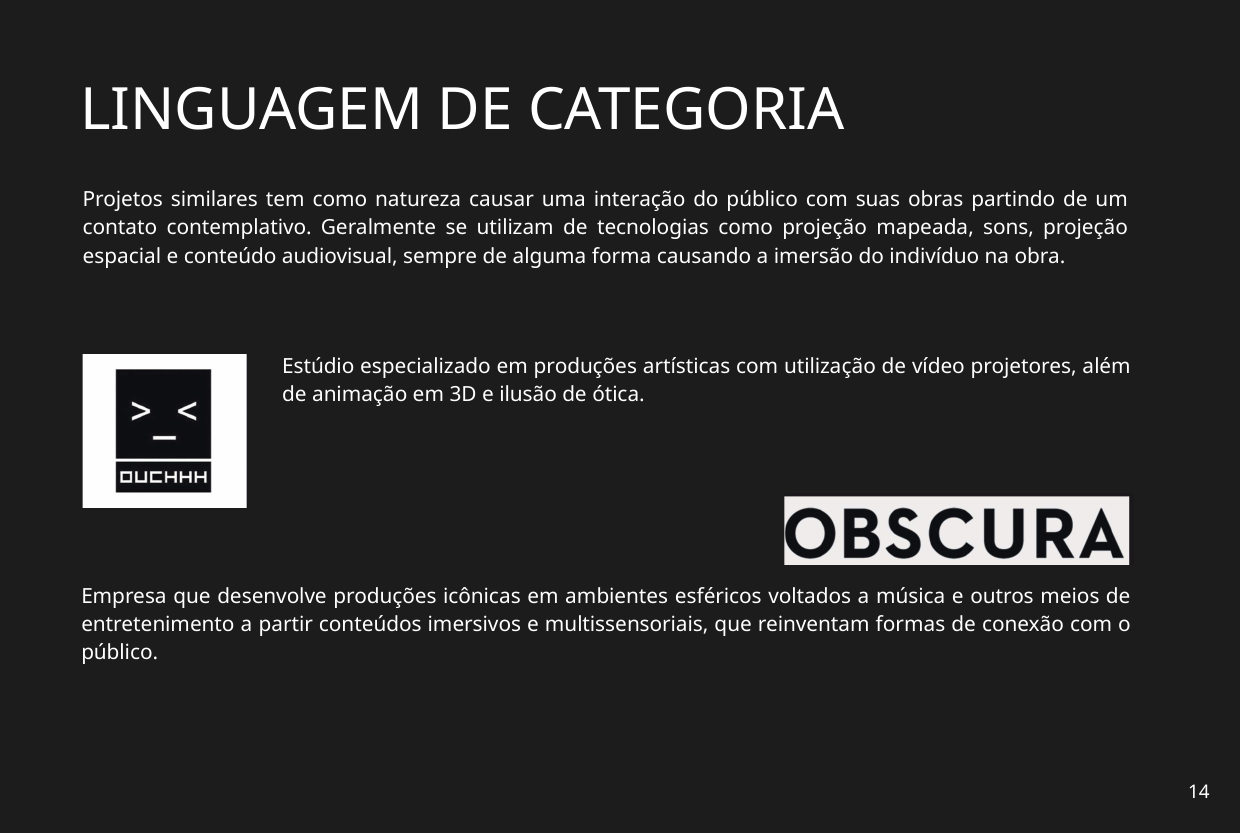

# LINGUAGEM DE CATEGORIA
Projetos similares tem como natureza causar uma interação do público com suas obras partindo de um contato contemplativo. Geralmente se utilizam de tecnologias como projeção mapeada, sons, projeção espacial e conteúdo audiovisual, sempre de alguma forma causando a imersão do indivíduo na obra.
Estúdio especializado em produções artísticas com utilização de vídeo projetores, além de animação em 3D e ilusão de ótica.
Empresa que desenvolve produções icônicas em ambientes esféricos voltados a música e outros meios de entretenimento a partir conteúdos imersivos e multissensoriais, que reinventam formas de conexão com o público.
14